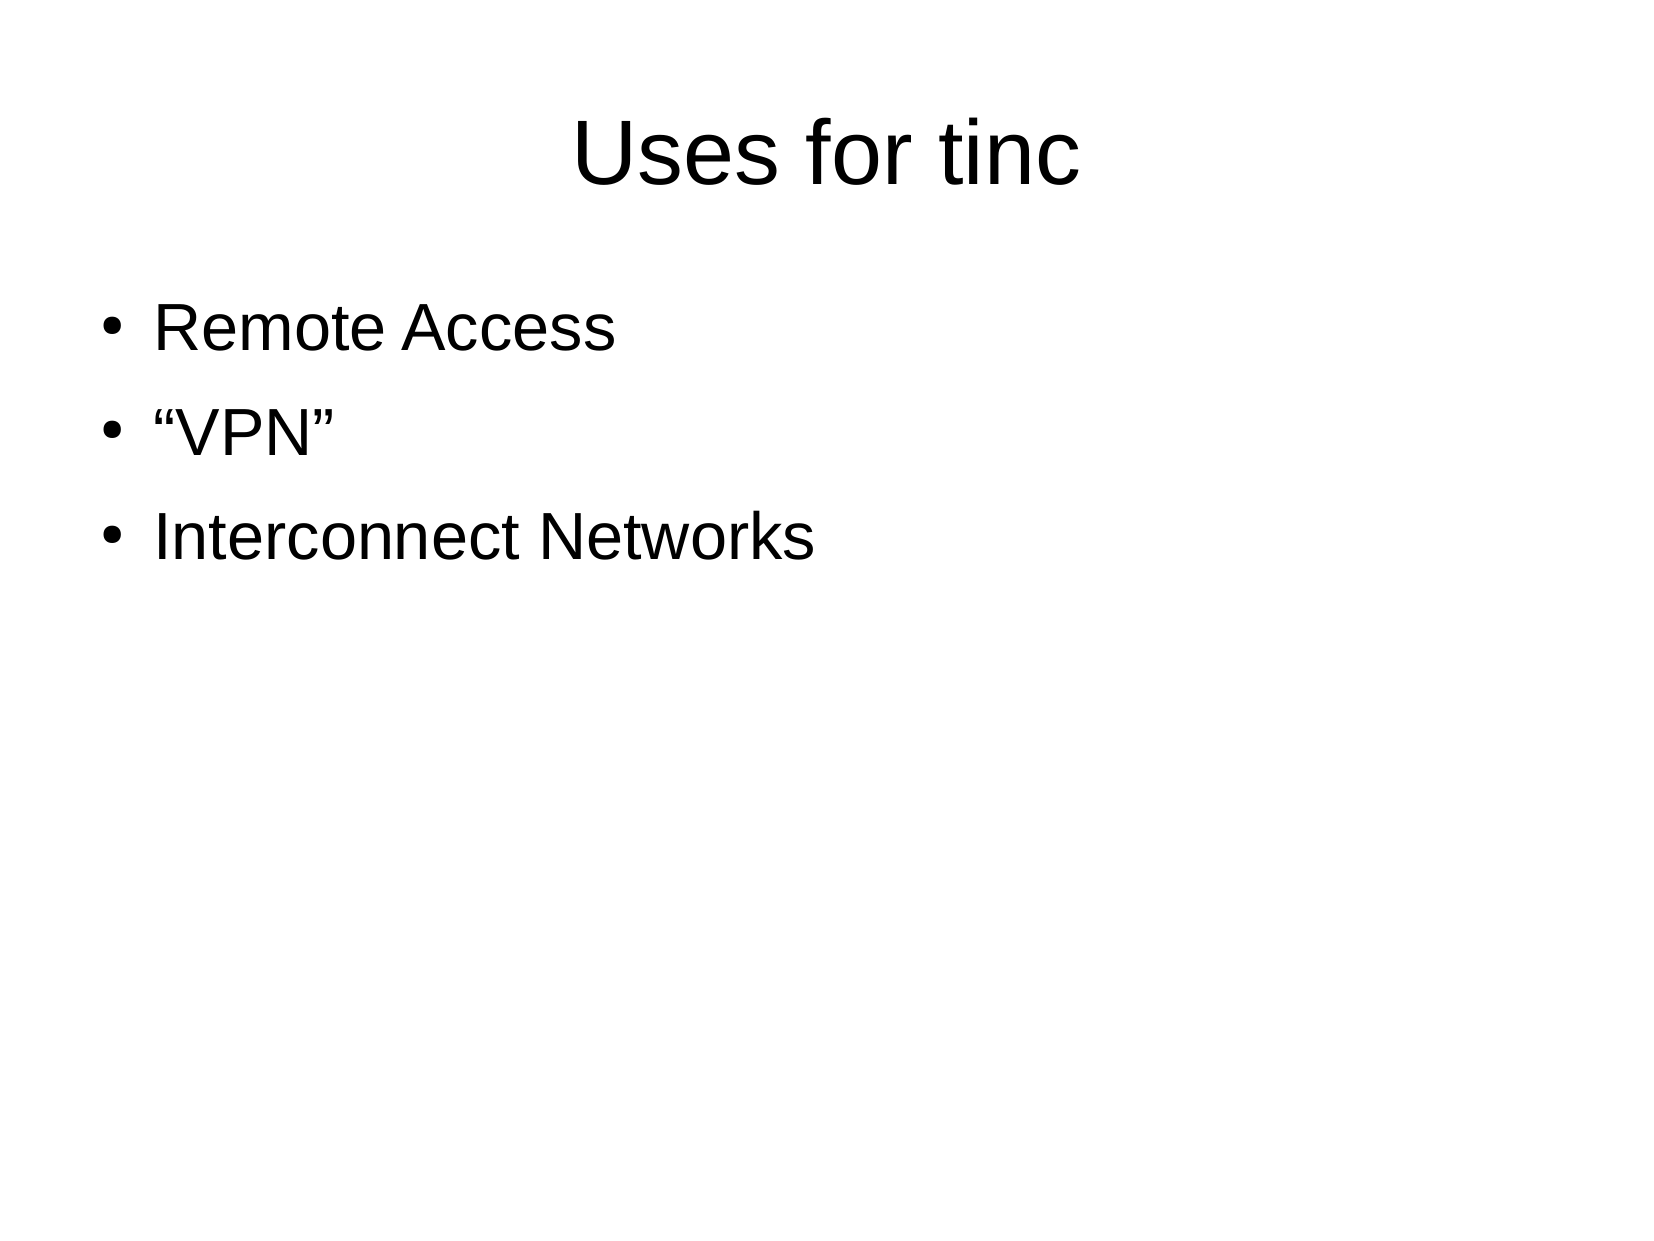

# Uses for tinc
Remote Access
“VPN”
Interconnect Networks